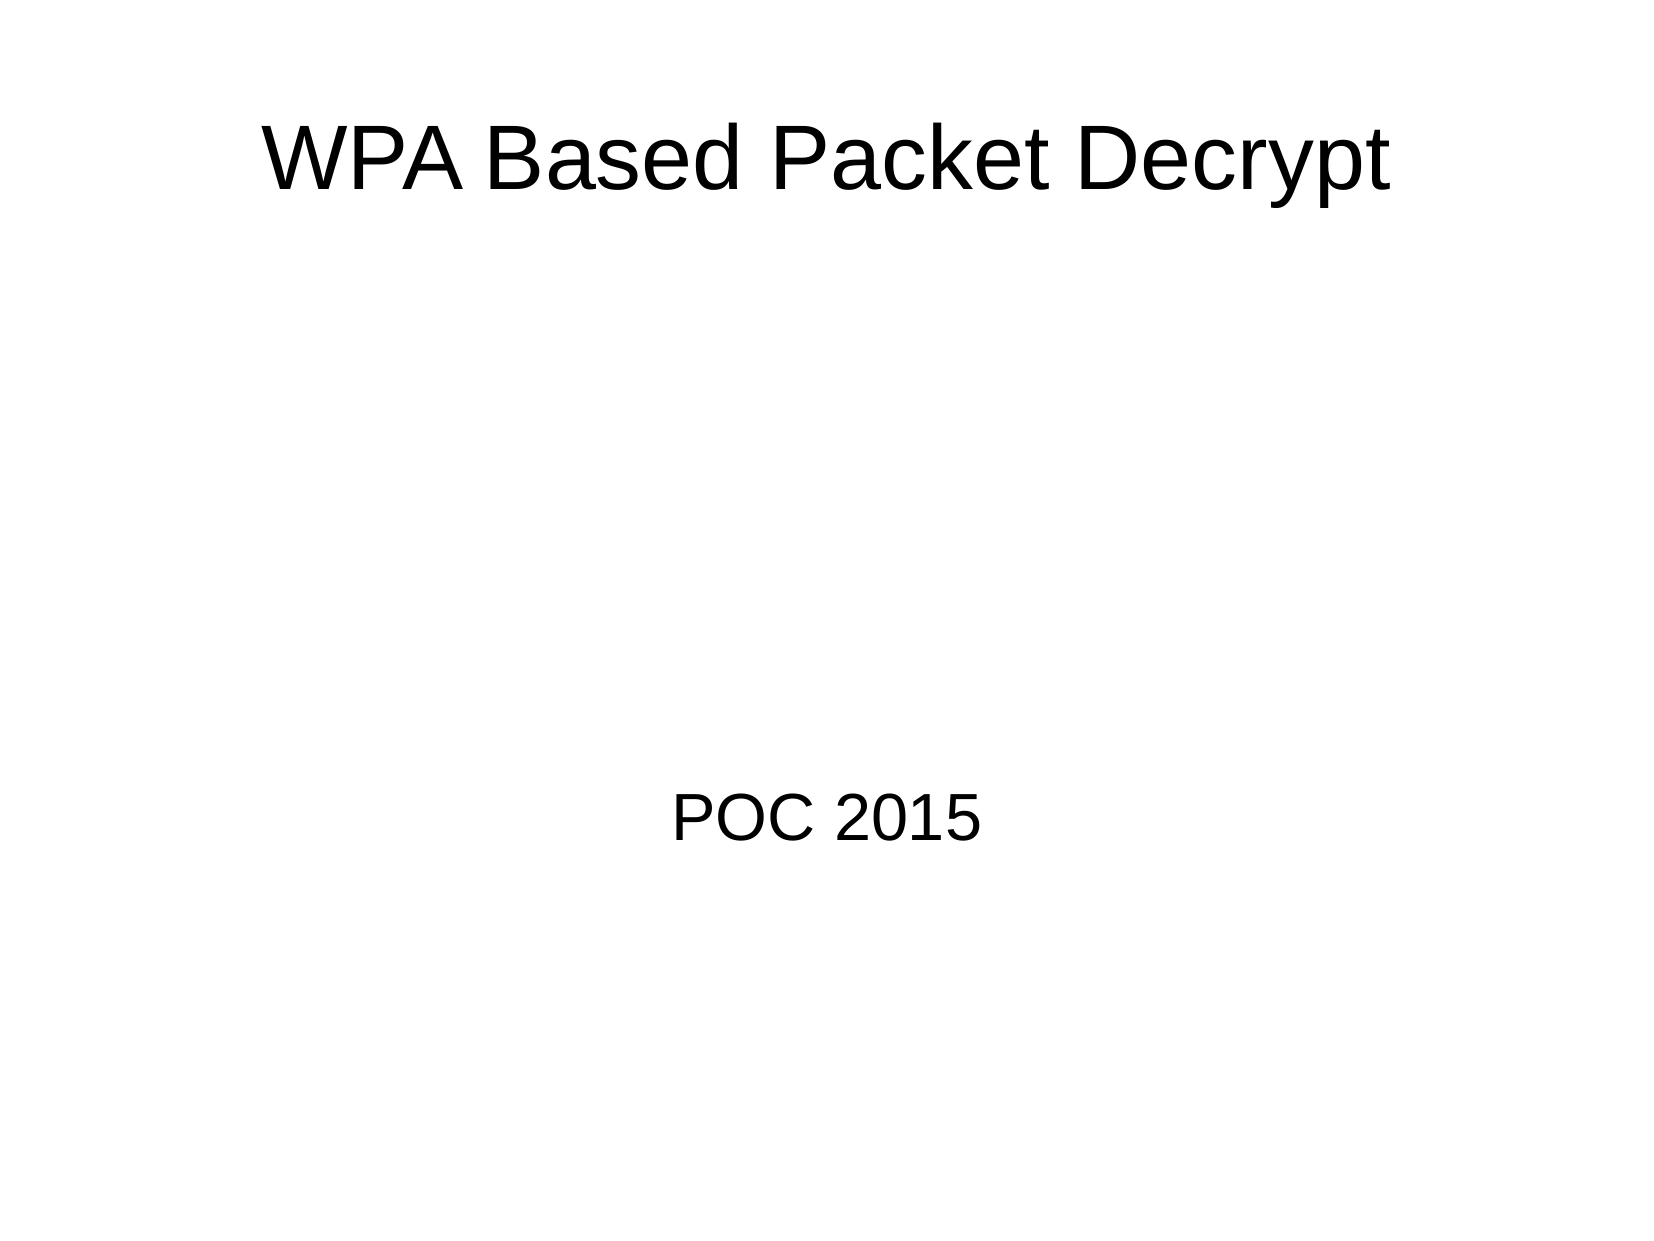

# WPA Based Packet Decrypt
POC 2015